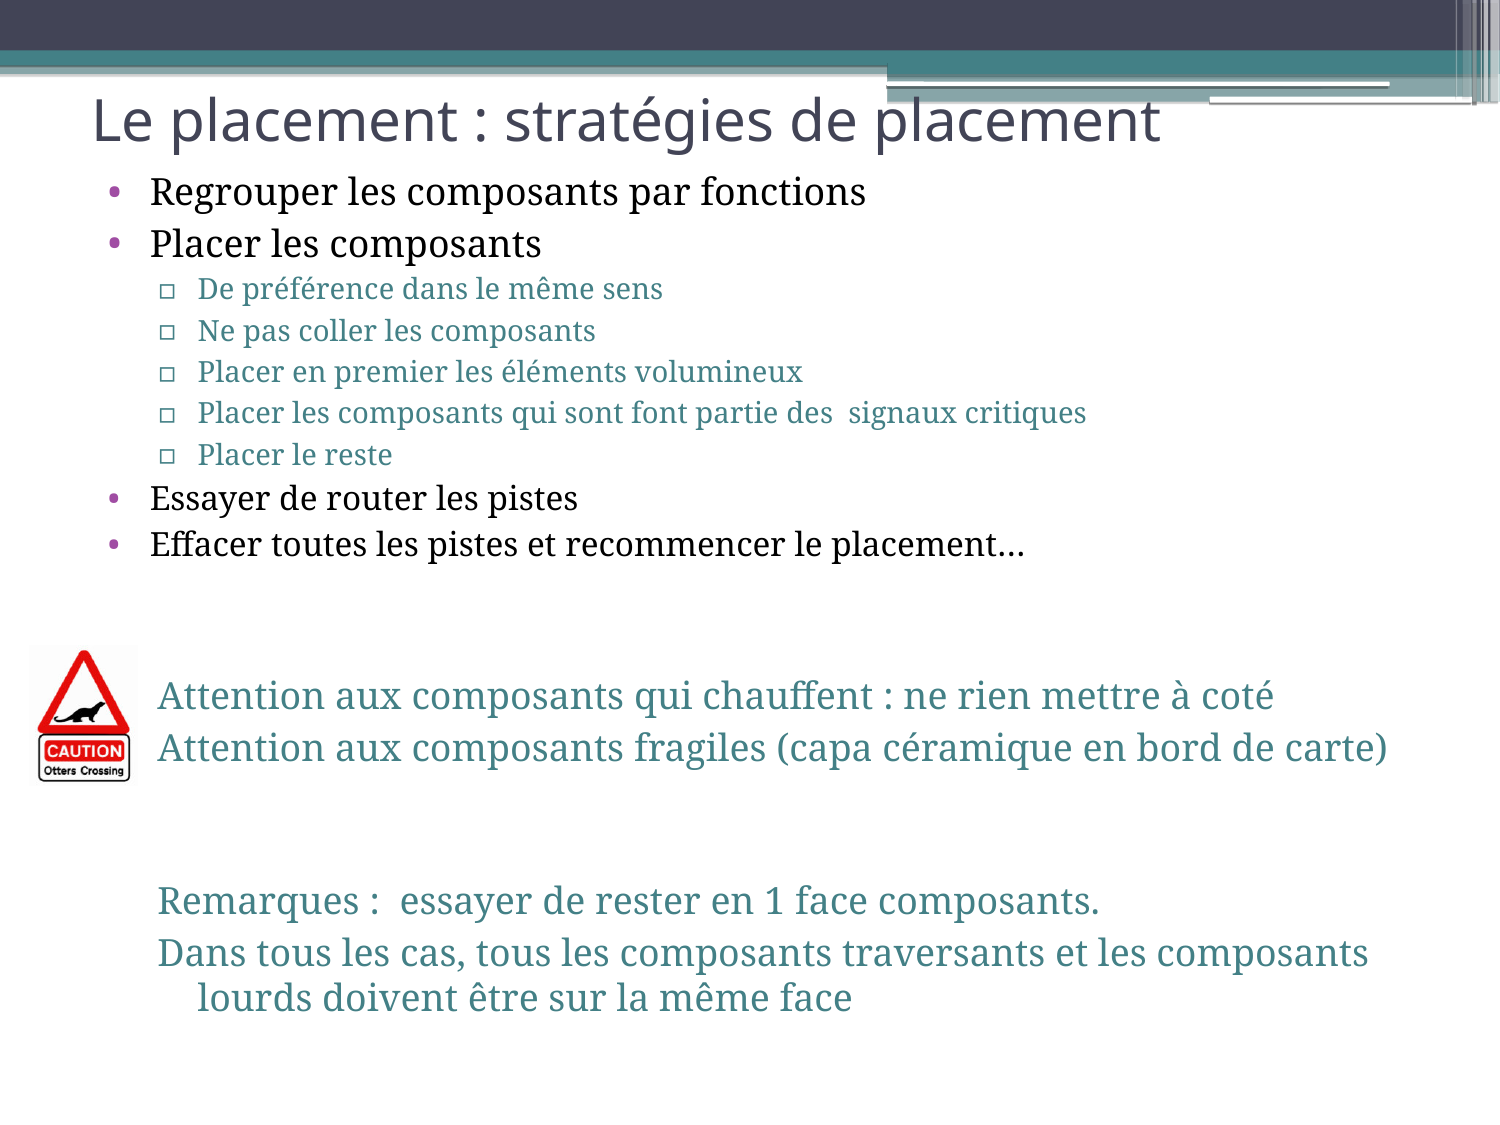

# Le placement : stratégies de placement
Regrouper les composants par fonctions
Placer les composants
De préférence dans le même sens
Ne pas coller les composants
Placer en premier les éléments volumineux
Placer les composants qui sont font partie des signaux critiques
Placer le reste
Essayer de router les pistes
Effacer toutes les pistes et recommencer le placement…
Attention aux composants qui chauffent : ne rien mettre à coté
Attention aux composants fragiles (capa céramique en bord de carte)
Remarques : essayer de rester en 1 face composants.
Dans tous les cas, tous les composants traversants et les composants lourds doivent être sur la même face